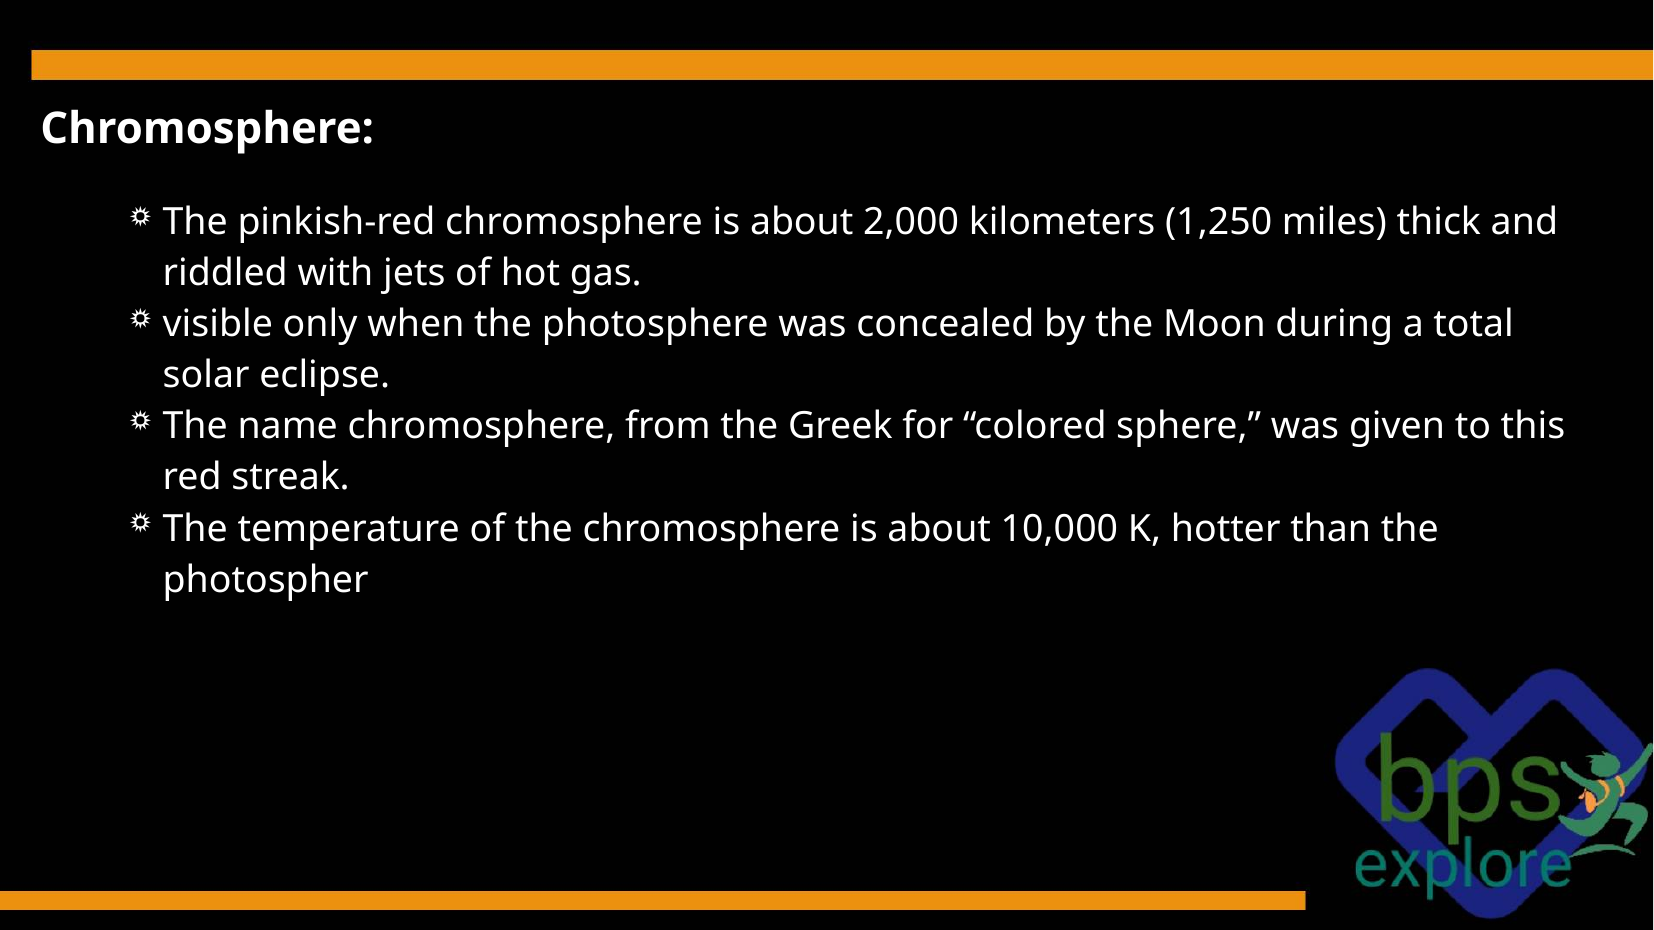

Chromosphere:
The pinkish-red chromosphere is about 2,000 kilometers (1,250 miles) thick and riddled with jets of hot gas.
visible only when the photosphere was concealed by the Moon during a total solar eclipse.
The name chromosphere, from the Greek for “colored sphere,” was given to this red streak.
The temperature of the chromosphere is about 10,000 K, hotter than the photospher